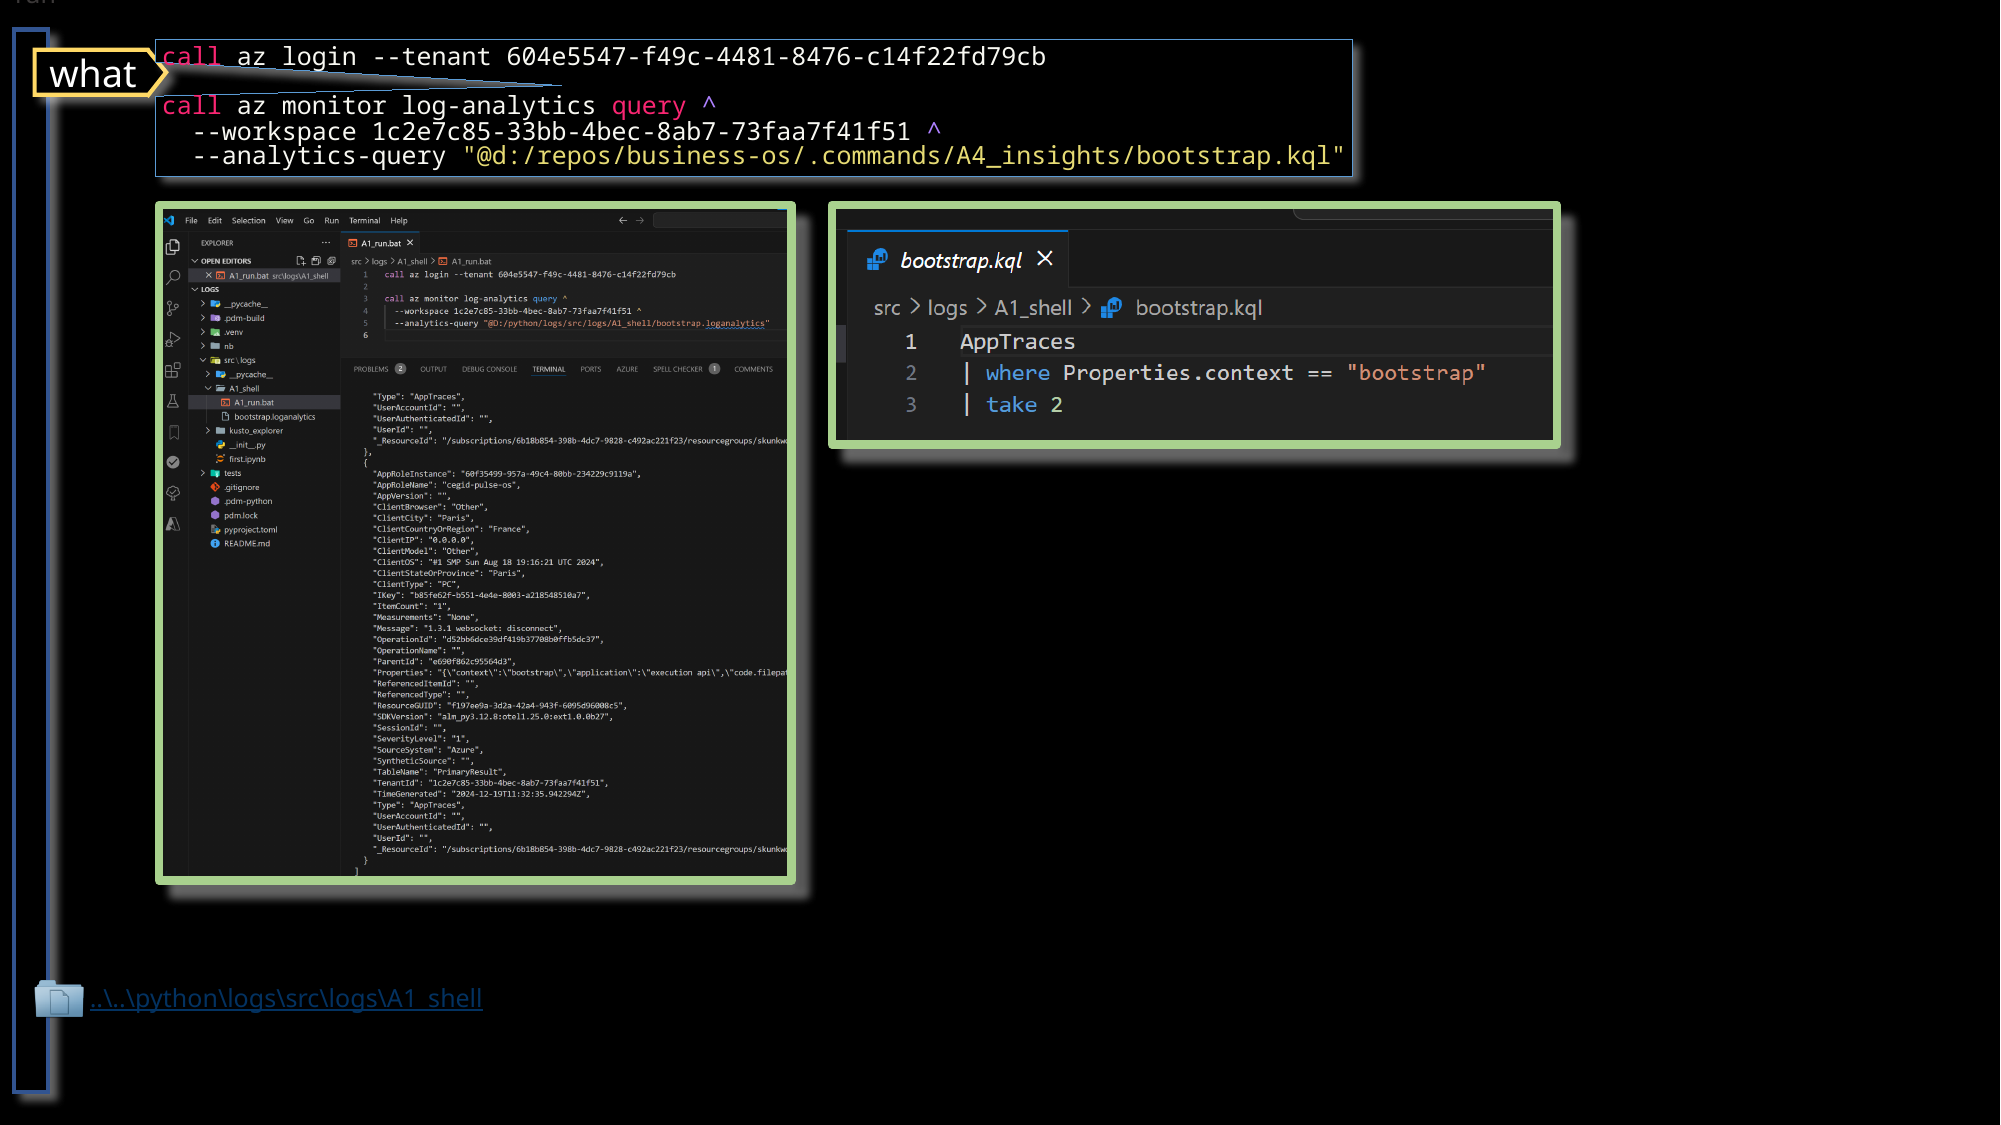

# 6.3 run
call az login --tenant 604e5547-f49c-4481-8476-c14f22fd79cb
call az monitor log-analytics query ^
  --workspace 1c2e7c85-33bb-4bec-8ab7-73faa7f41f51 ^
  --analytics-query "@d:/repos/business-os/.commands/A4_insights/bootstrap.kql"
what
..\..\python\logs\src\logs\A1_shell